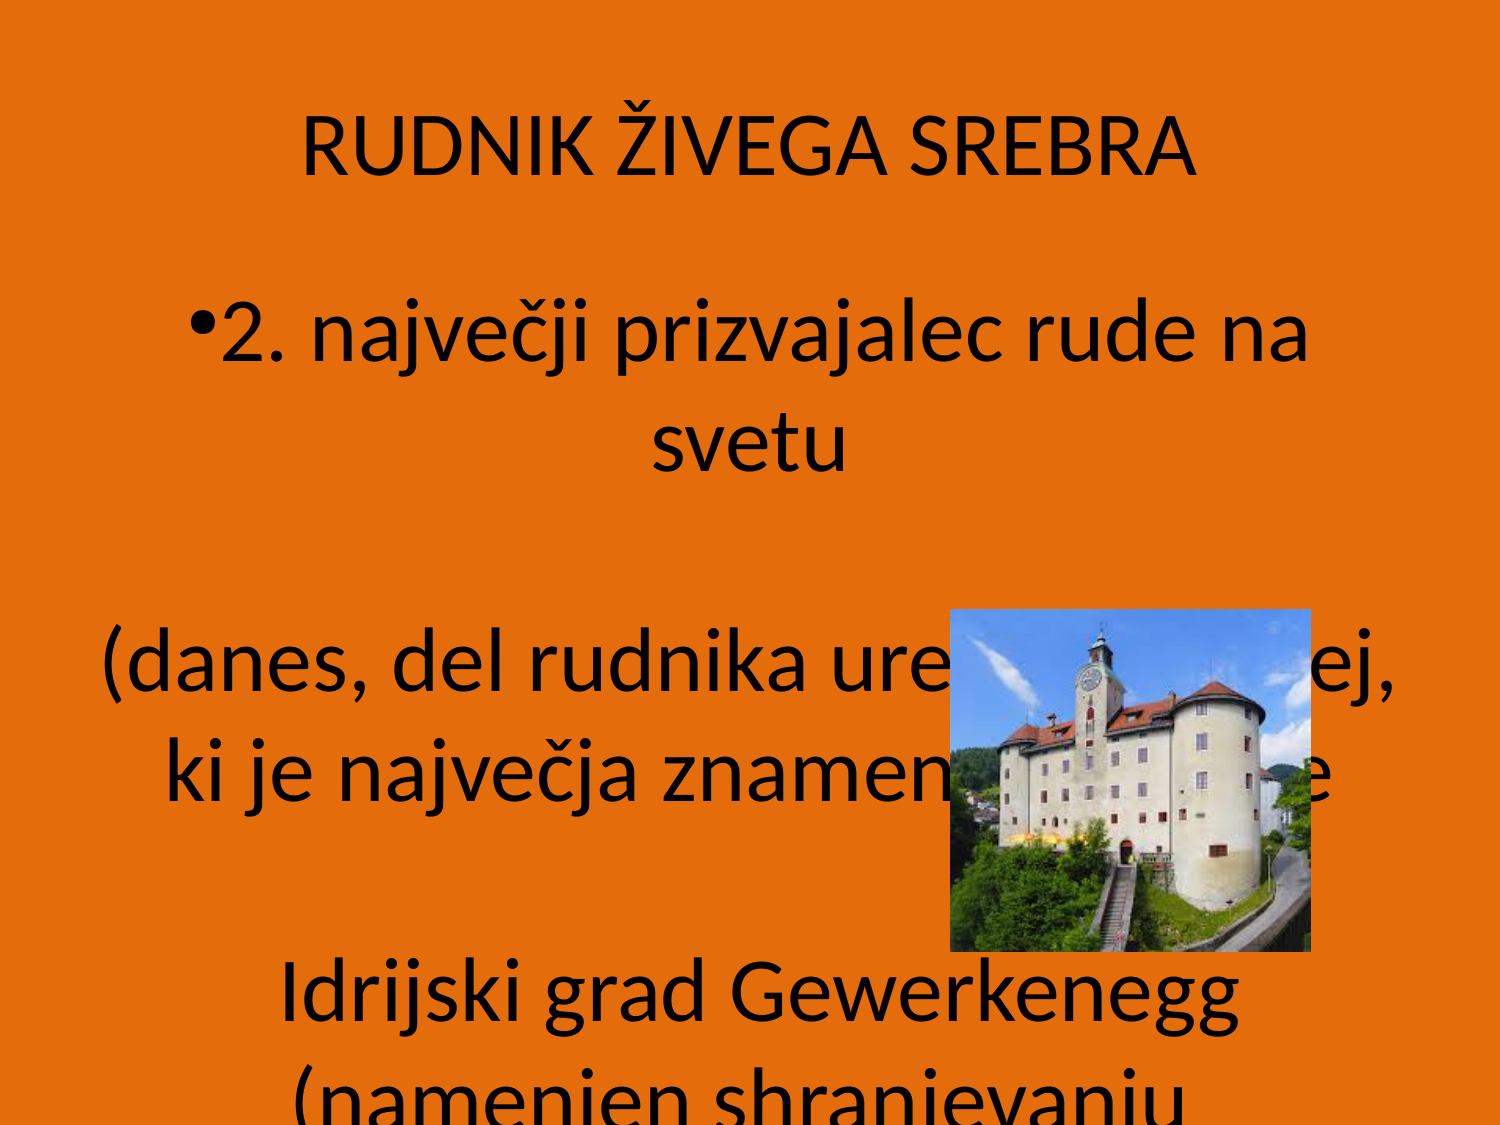

# RUDNIK ŽIVEGA SREBRA
2. največji prizvajalec rude na svetu
(danes, del rudnika urejen v muzej, ki je največja znamenitost Idrije
 Idrijski grad Gewerkenegg
(namenjen shranjevanju
 živega srebra)